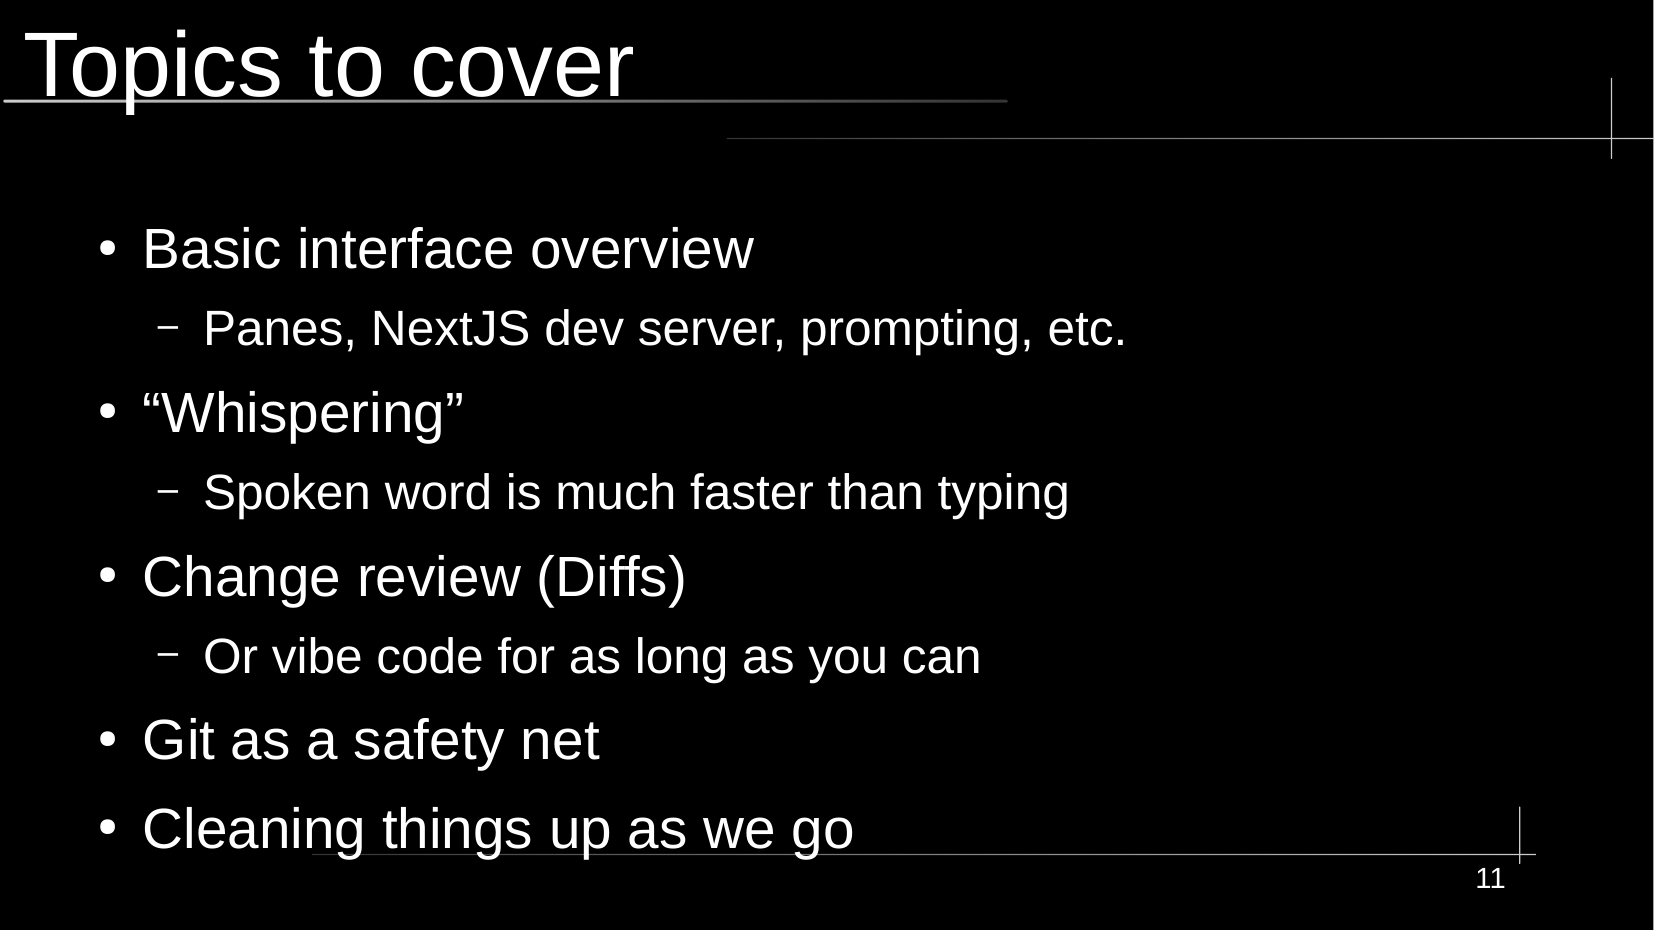

# Topics to cover
Basic interface overview
Panes, NextJS dev server, prompting, etc.
“Whispering”
Spoken word is much faster than typing
Change review (Diffs)
Or vibe code for as long as you can
Git as a safety net
Cleaning things up as we go
11